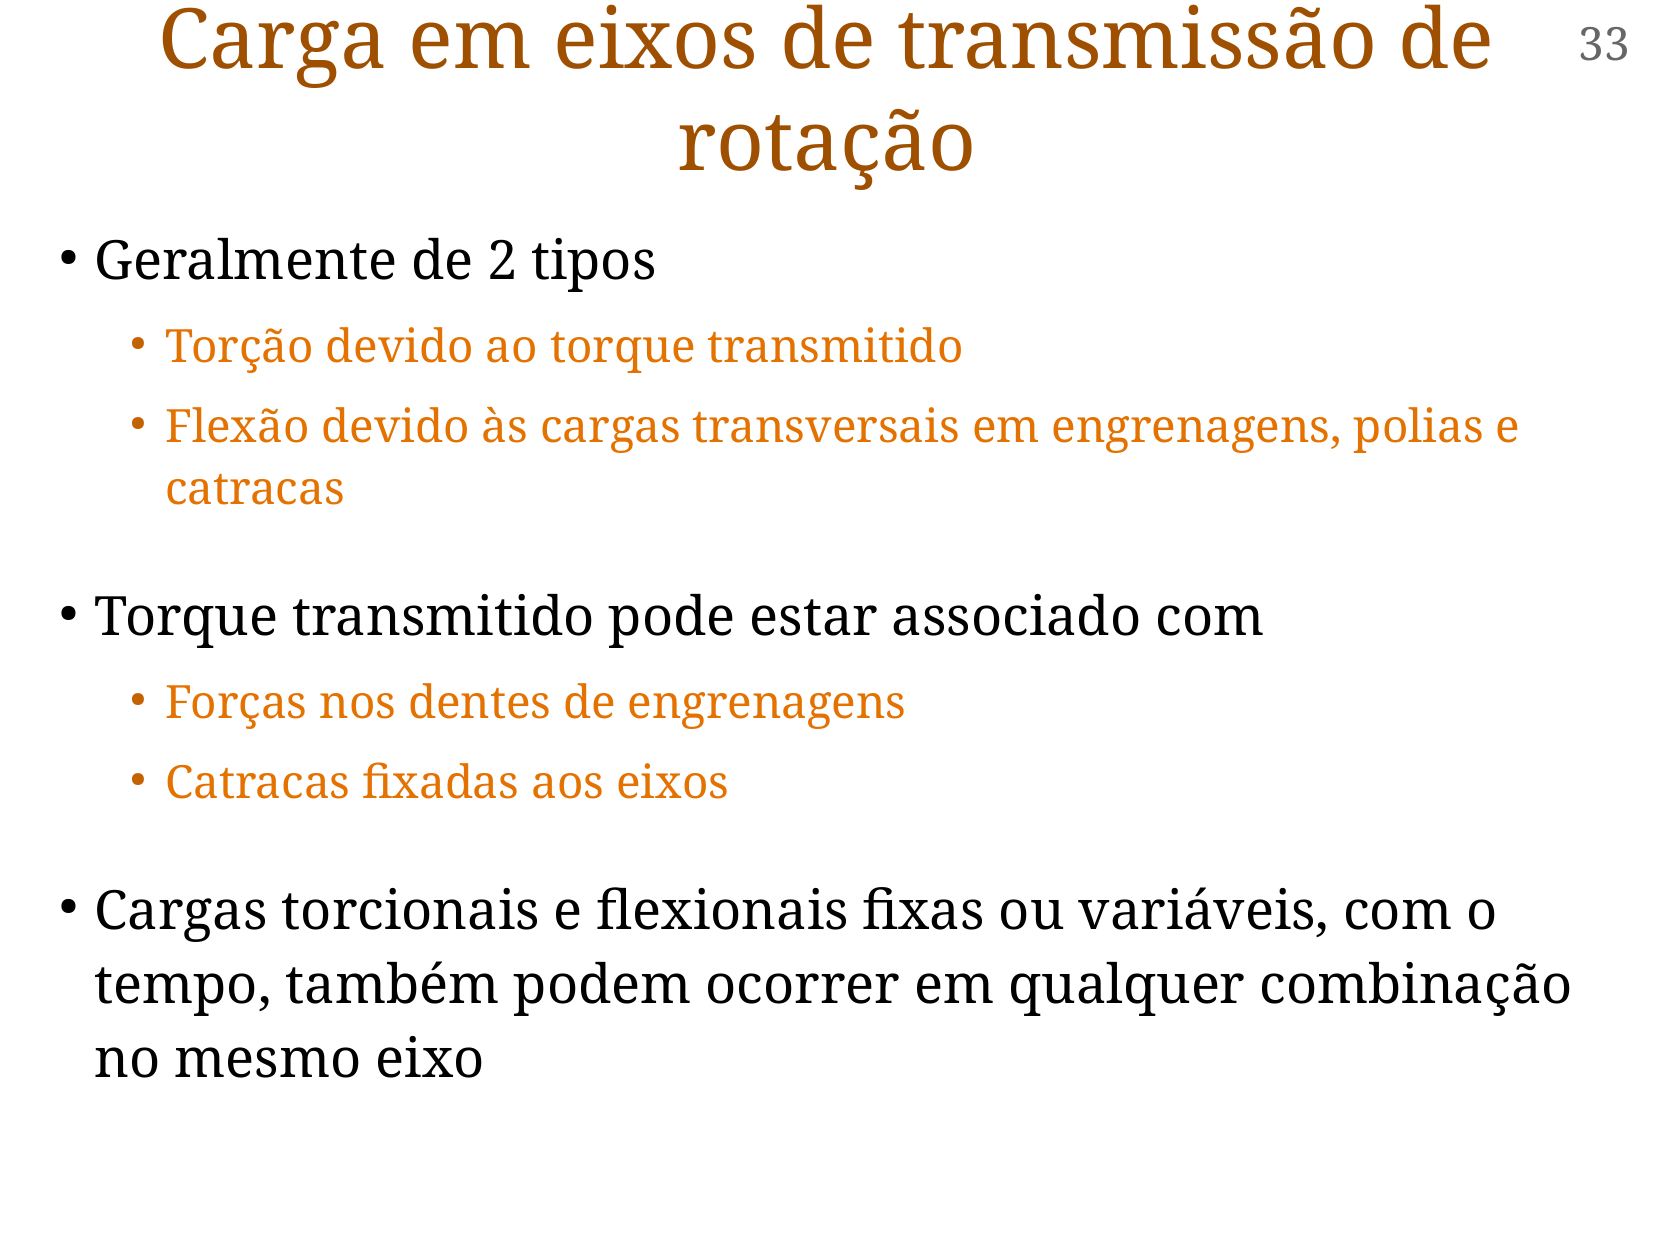

# Carga em eixos de transmissão de rotação
33
Geralmente de 2 tipos
Torção devido ao torque transmitido
Flexão devido às cargas transversais em engrenagens, polias e catracas
Torque transmitido pode estar associado com
Forças nos dentes de engrenagens
Catracas fixadas aos eixos
Cargas torcionais e flexionais fixas ou variáveis, com o tempo, também podem ocorrer em qualquer combinação no mesmo eixo